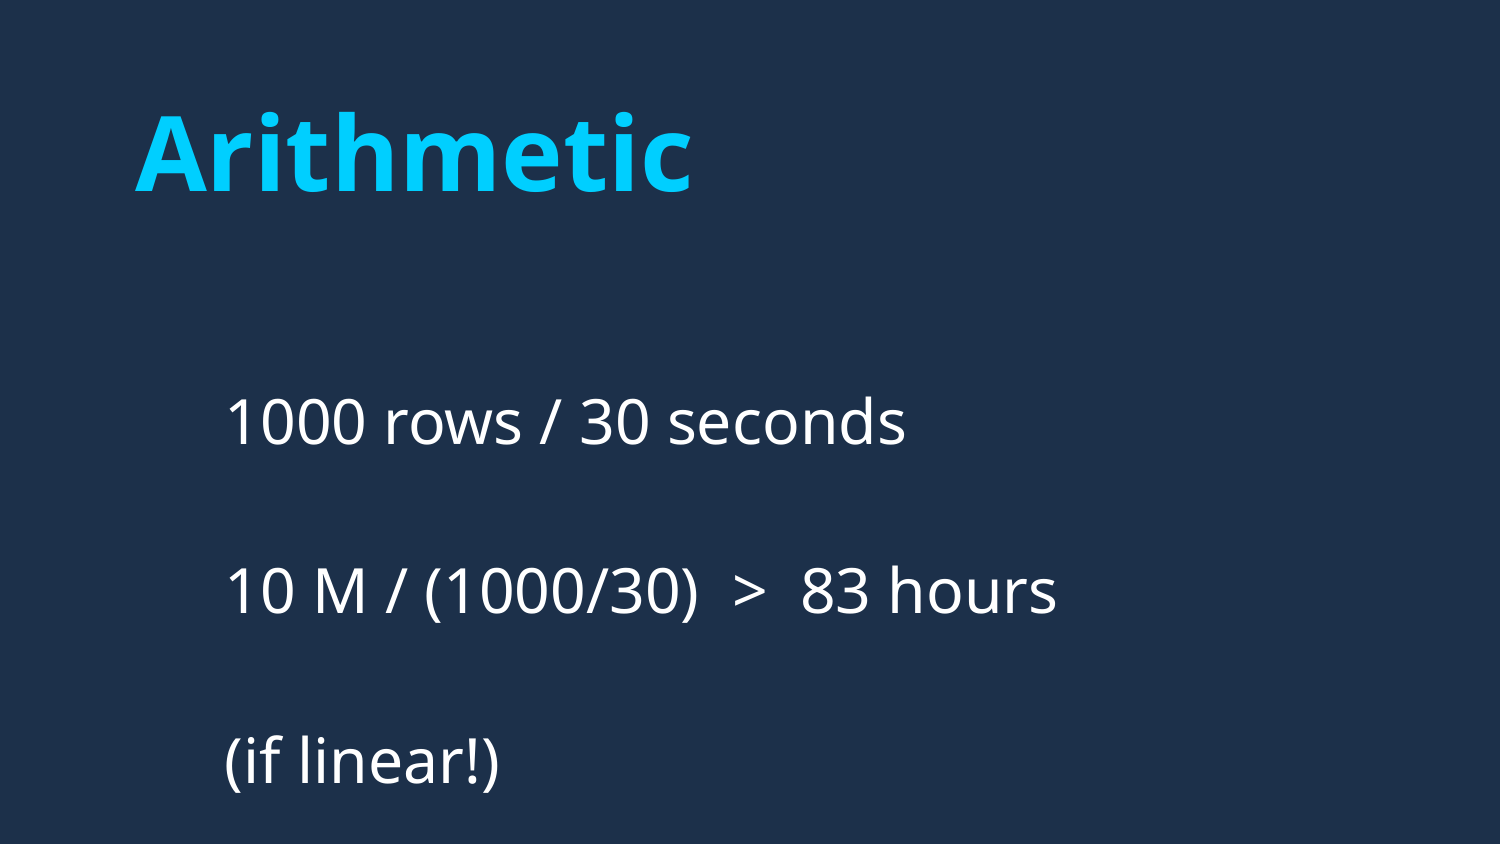

You think
Arithmetic
1000 rows / 30 seconds
10 M / (1000/30) > 83 hours
(if linear!)